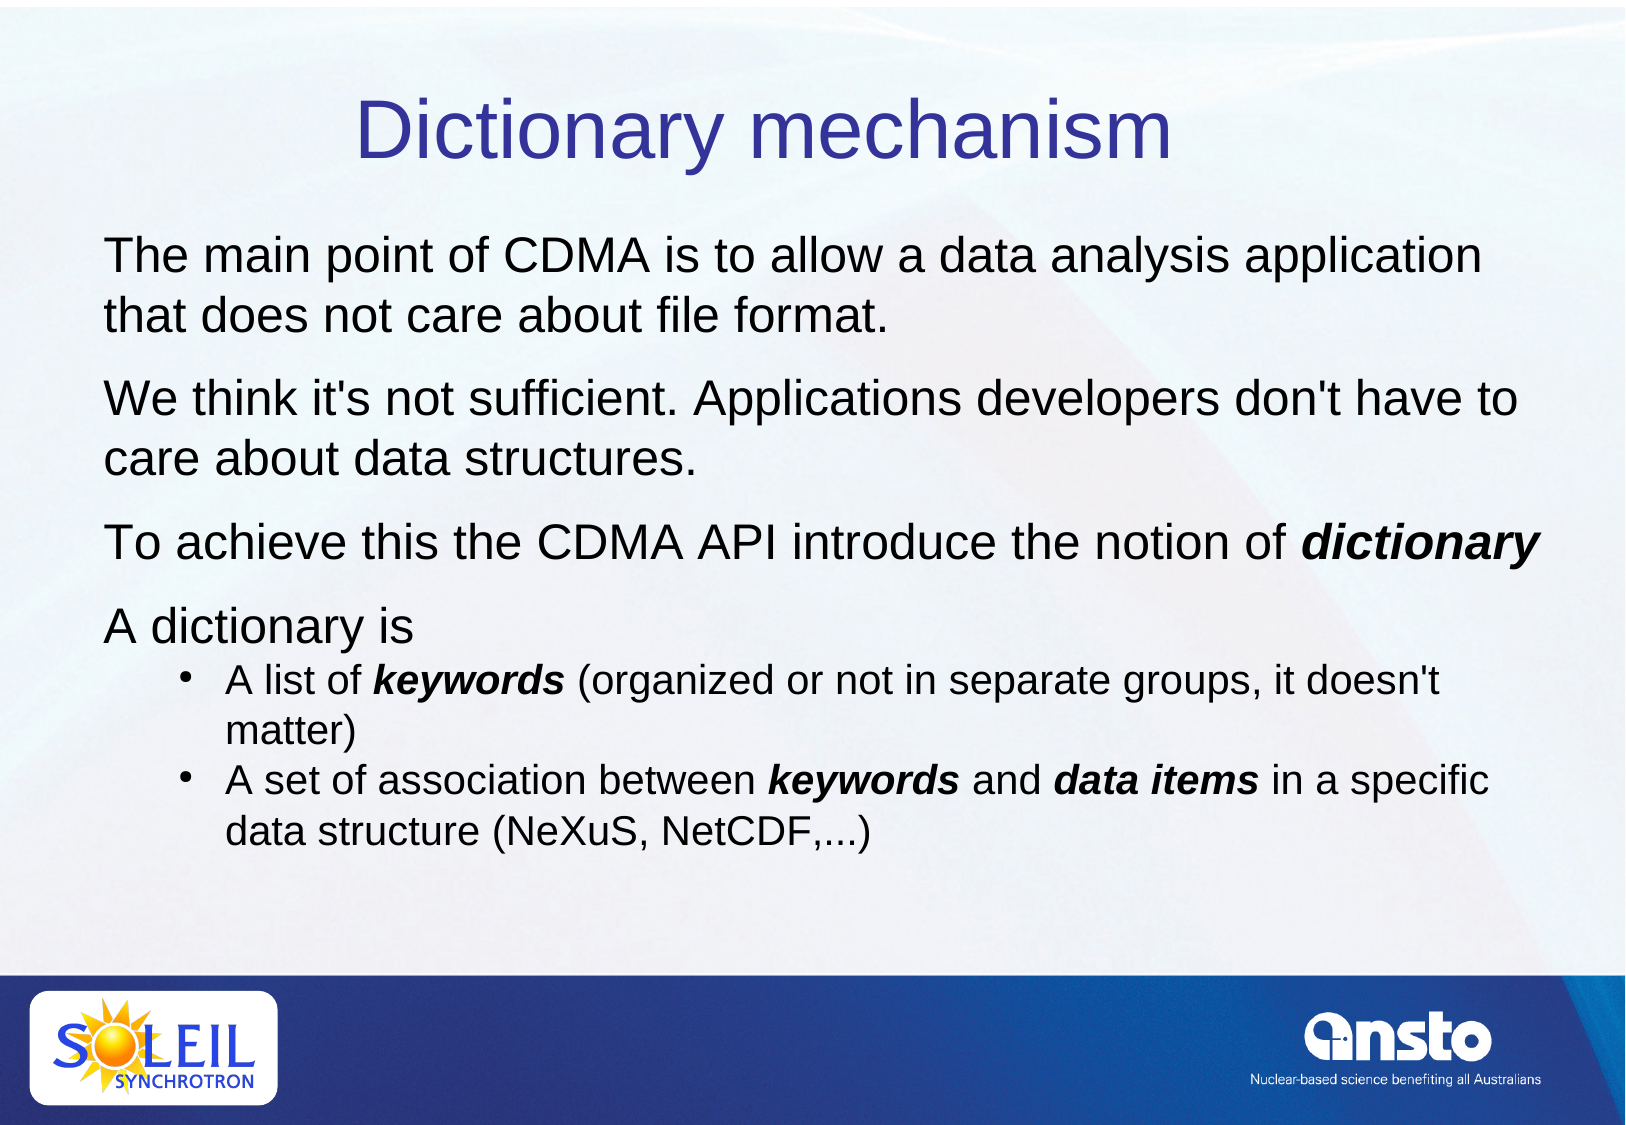

Dictionary mechanism
The main point of CDMA is to allow a data analysis application that does not care about file format.
We think it's not sufficient. Applications developers don't have to care about data structures.
To achieve this the CDMA API introduce the notion of dictionary
A dictionary is
A list of keywords (organized or not in separate groups, it doesn't matter)
A set of association between keywords and data items in a specific data structure (NeXuS, NetCDF,...)